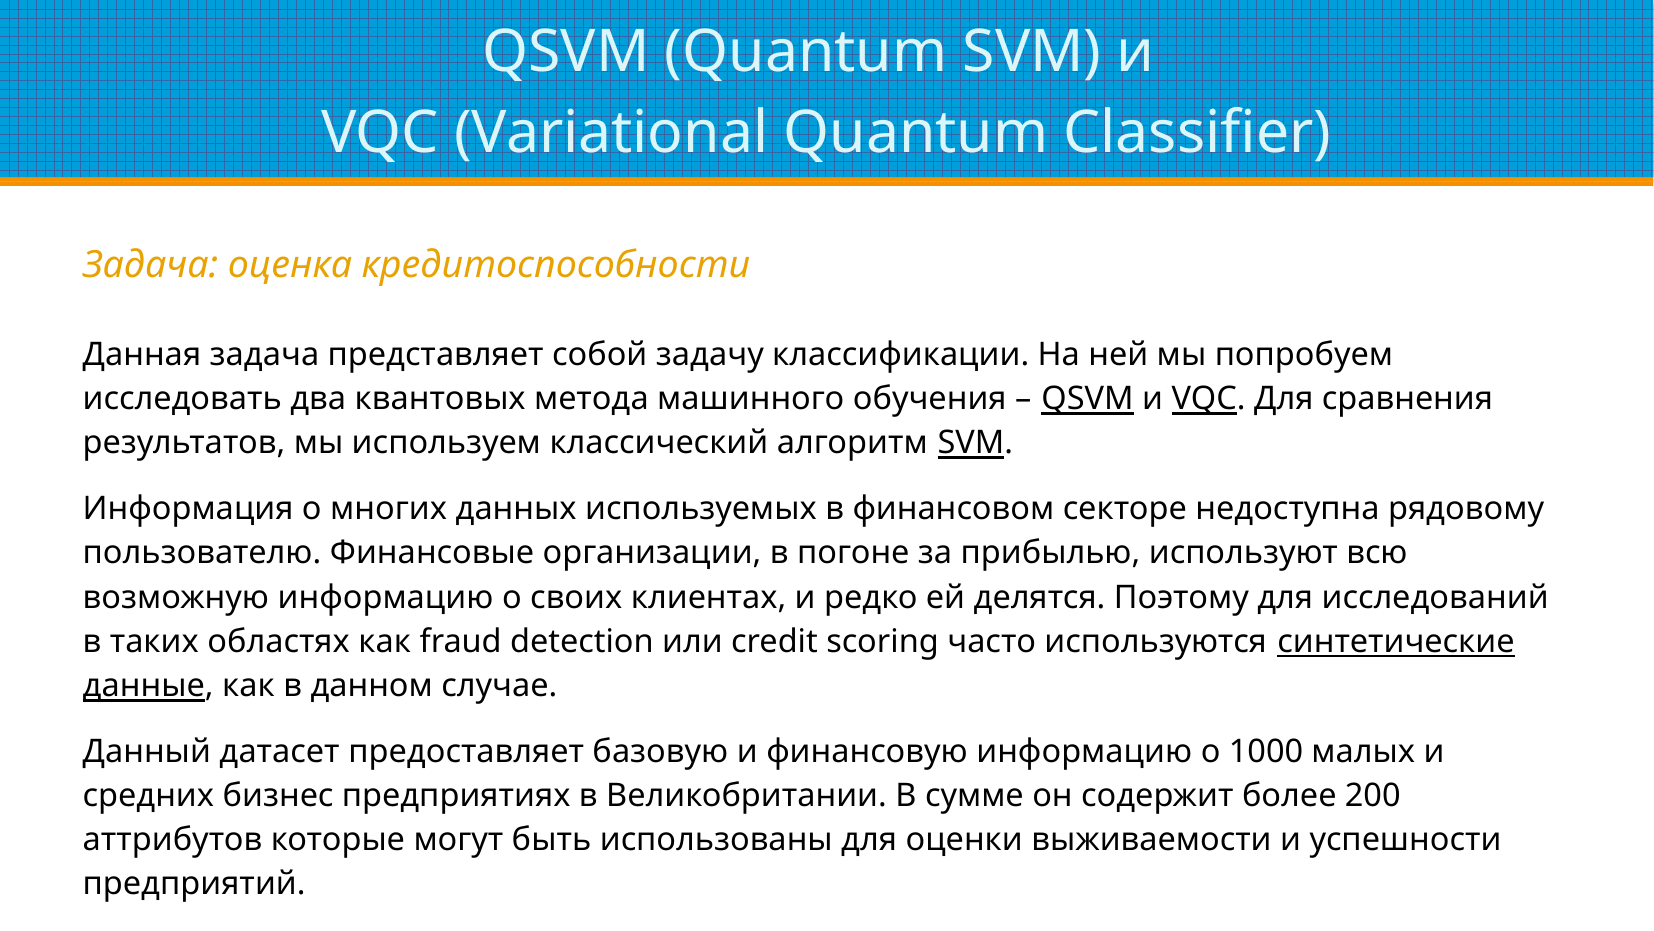

# QSVM (Quantum SVM) и VQC (Variational Quantum Classifier)
Задача: оценка кредитоспособности
Данная задача представляет собой задачу классификации. На ней мы попробуем исследовать два квантовых метода машинного обучения – QSVM и VQC. Для сравнения результатов, мы используем классический алгоритм SVM.
Информация о многих данных используемых в финансовом секторе недоступна рядовому пользователю. Финансовые организации, в погоне за прибылью, используют всю возможную информацию о своих клиентах, и редко ей делятся. Поэтому для исследований в таких областях как fraud detection или credit scoring часто используются синтетические данные, как в данном случае.
Данный датасет предоставляет базовую и финансовую информацию о 1000 малых и средних бизнес предприятиях в Великобритании. В сумме он содержит более 200 аттрибутов которые могут быть использованы для оценки выживаемости и успешности предприятий.